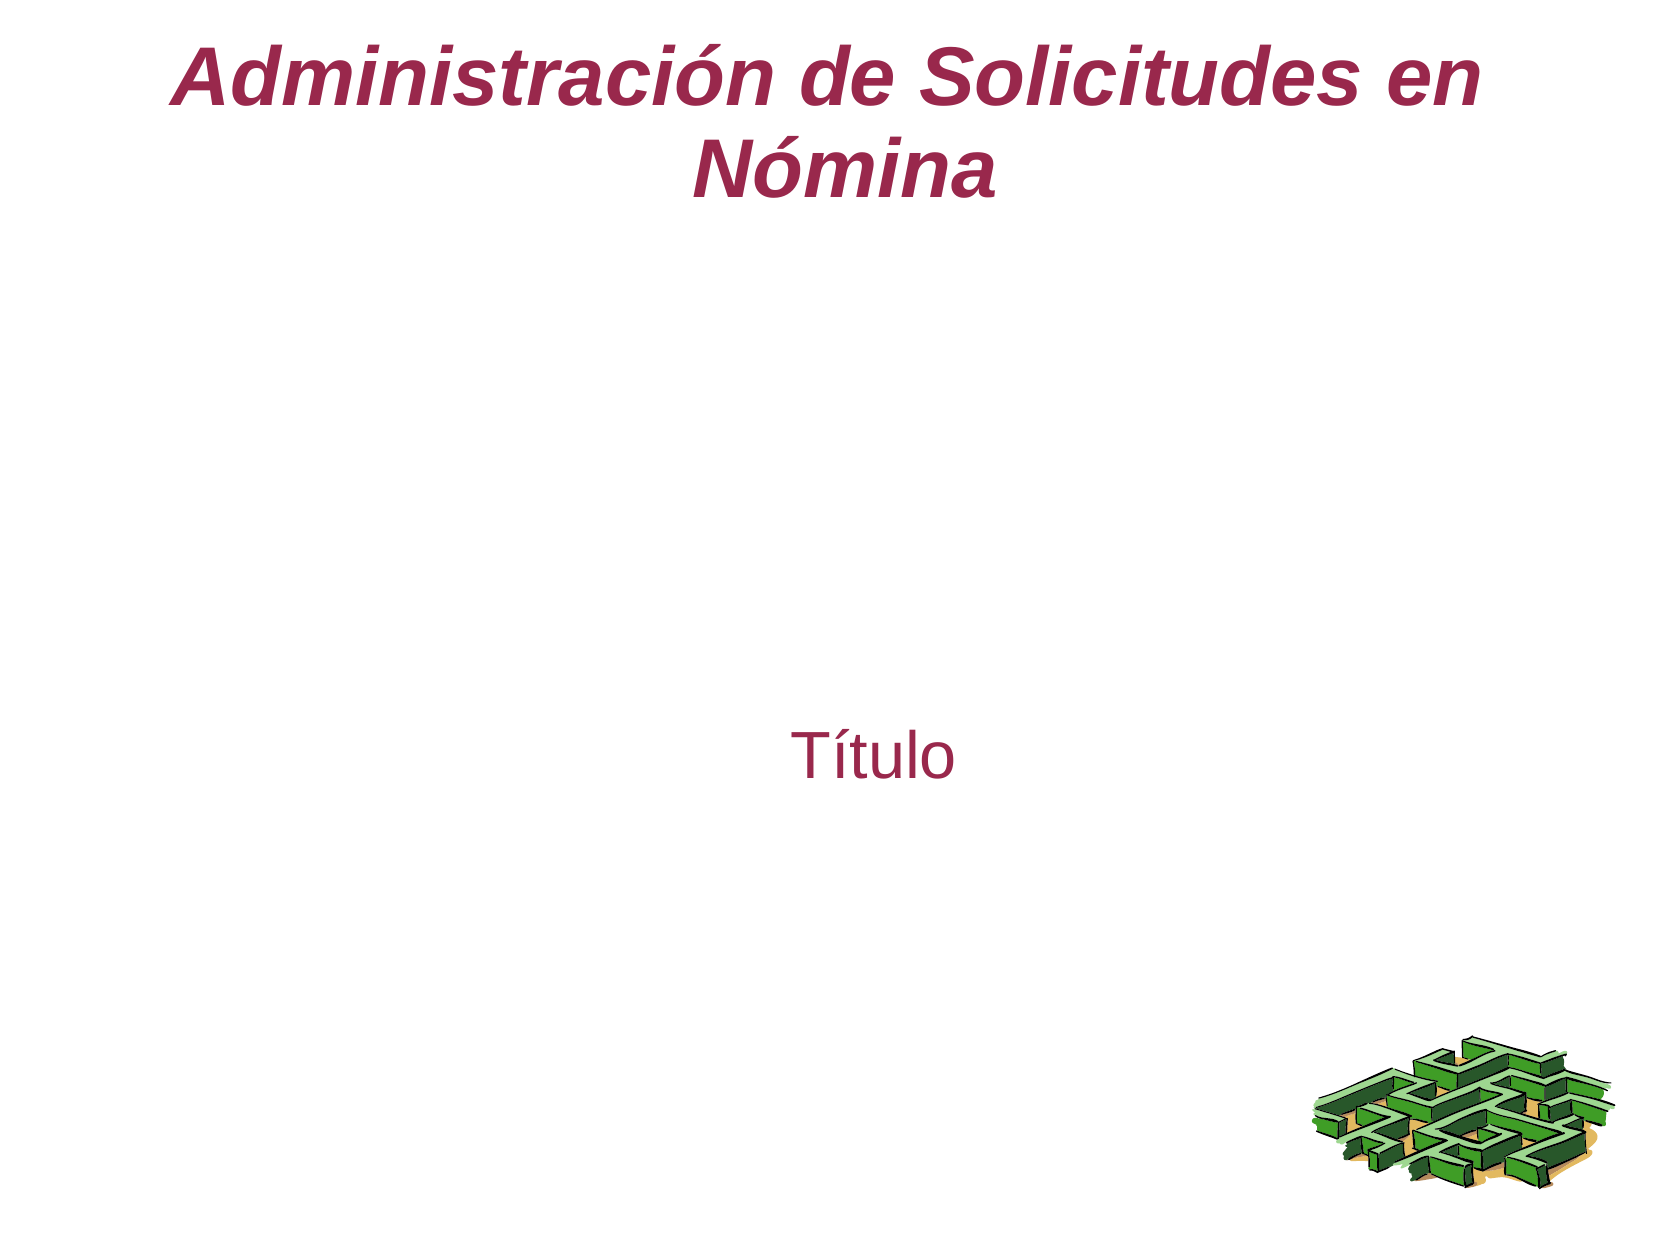

# Administración de Solicitudes en Nómina
Título